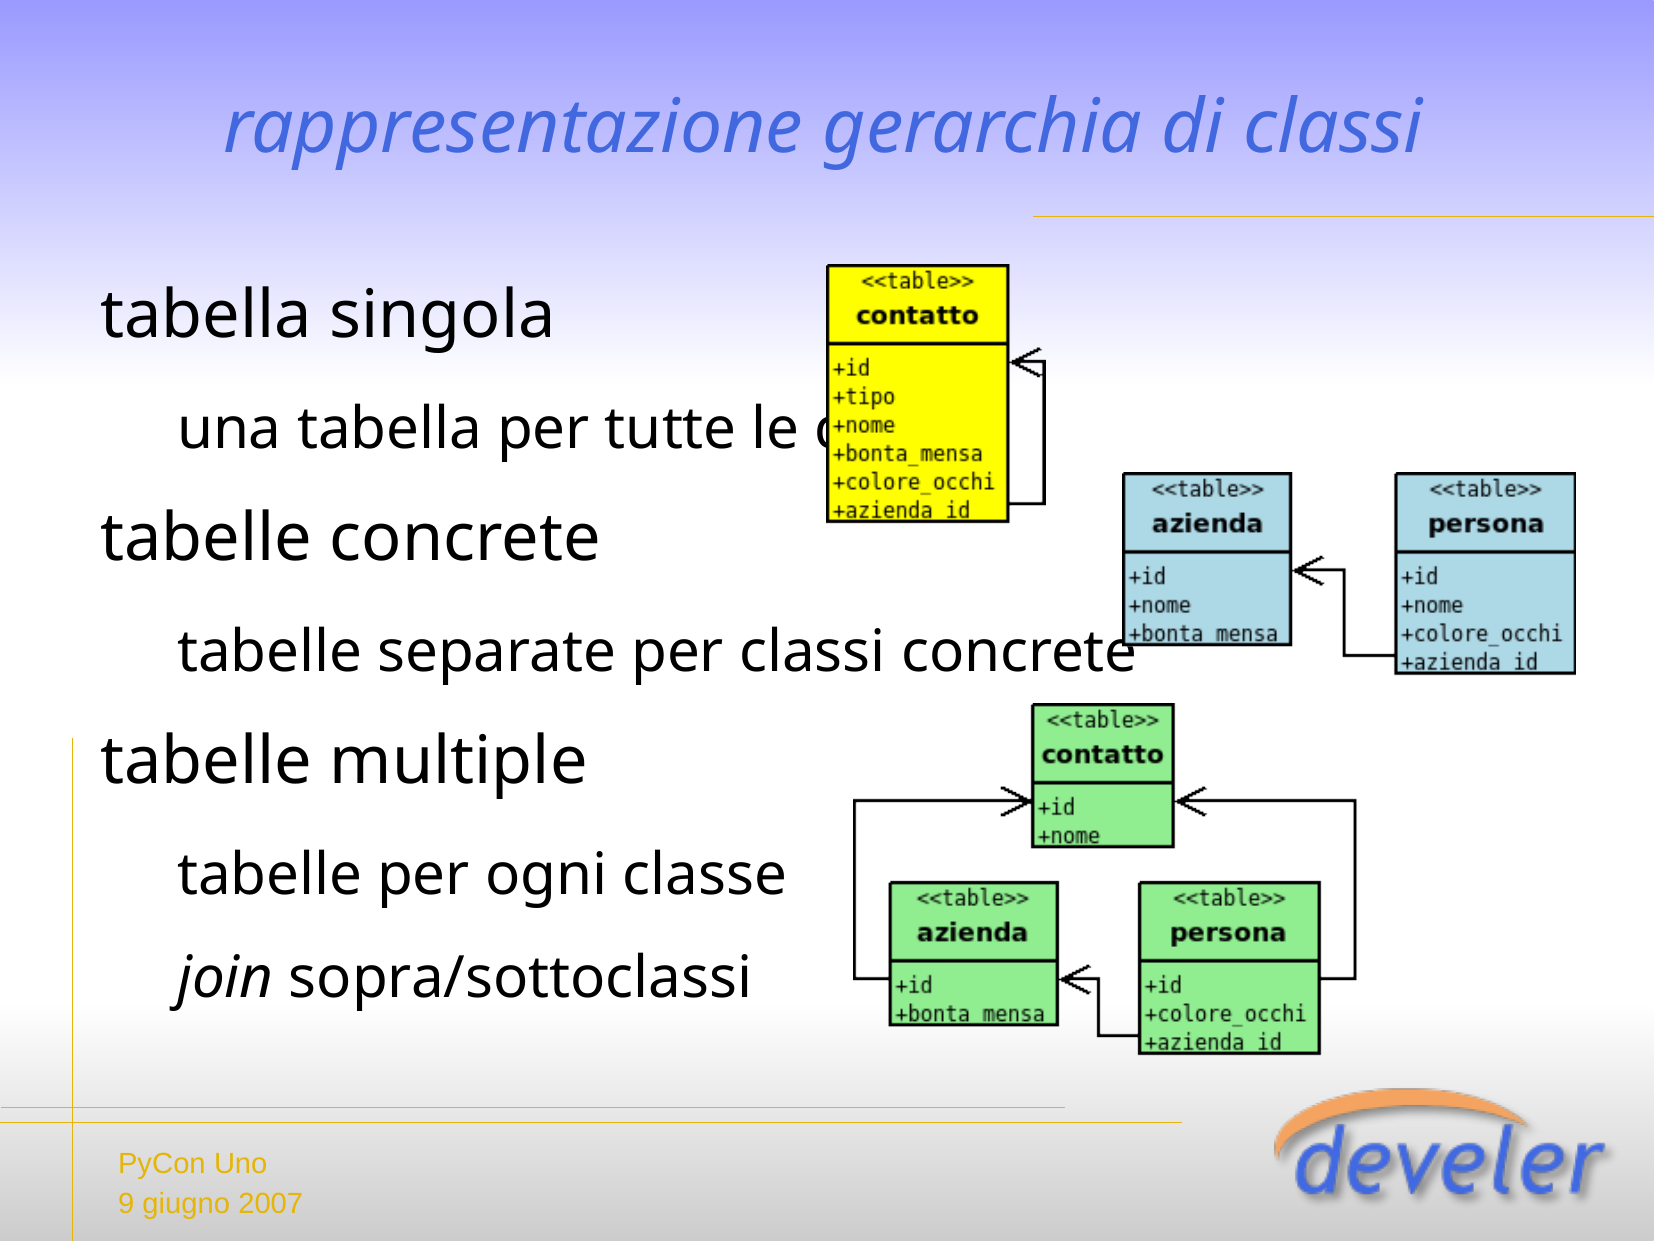

# rappresentazione gerarchia di classi
tabella singola
una tabella per tutte le classi
tabelle concrete
tabelle separate per classi concrete
tabelle multiple
tabelle per ogni classe
join sopra/sottoclassi
PyCon Uno
9 giugno 2007